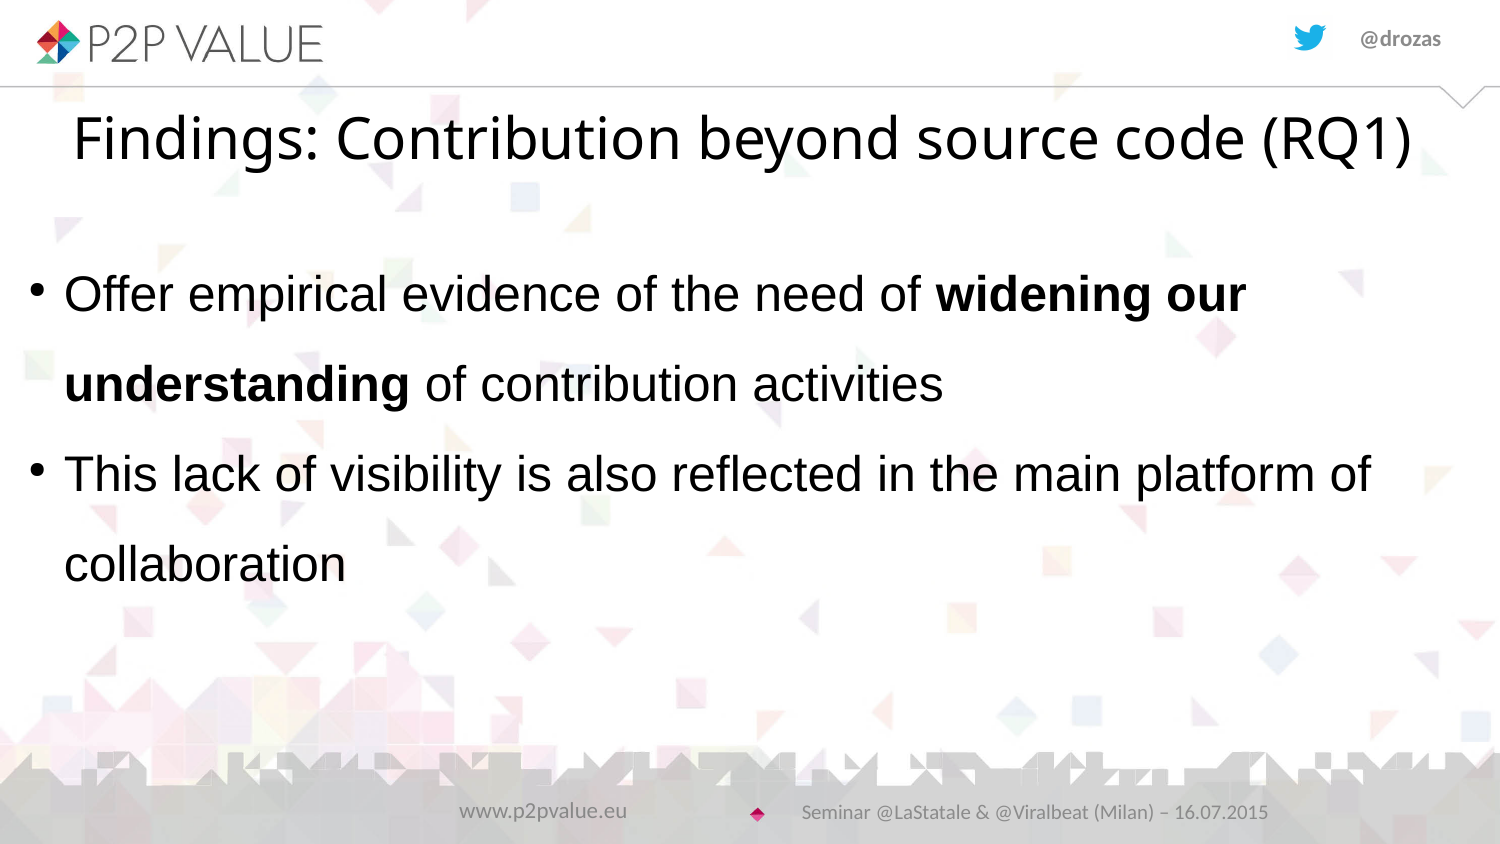

@drozas
Findings: Contribution beyond source code (RQ1)
# Offer empirical evidence of the need of widening our understanding of contribution activities
This lack of visibility is also reflected in the main platform of collaboration
Seminar @LaStatale & @Viralbeat (Milan) – 16.07.2015
www.p2pvalue.eu